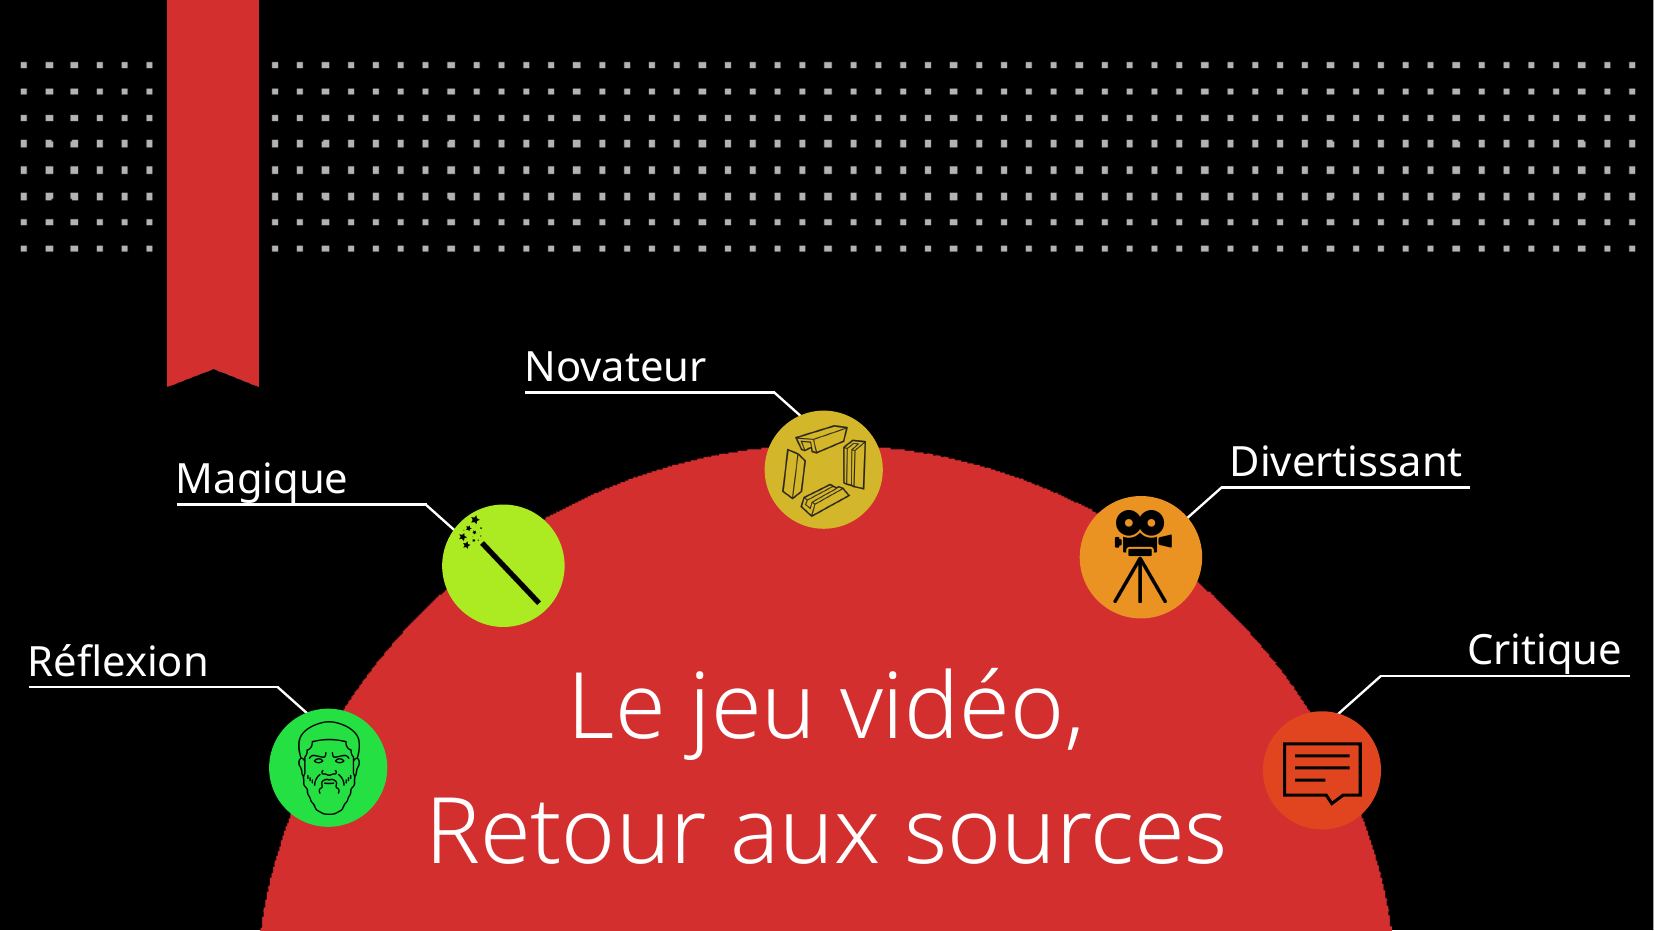

Novateur
Divertissant
Magique
Critique
Réflexion
# Le jeu vidéo, Retour aux sources